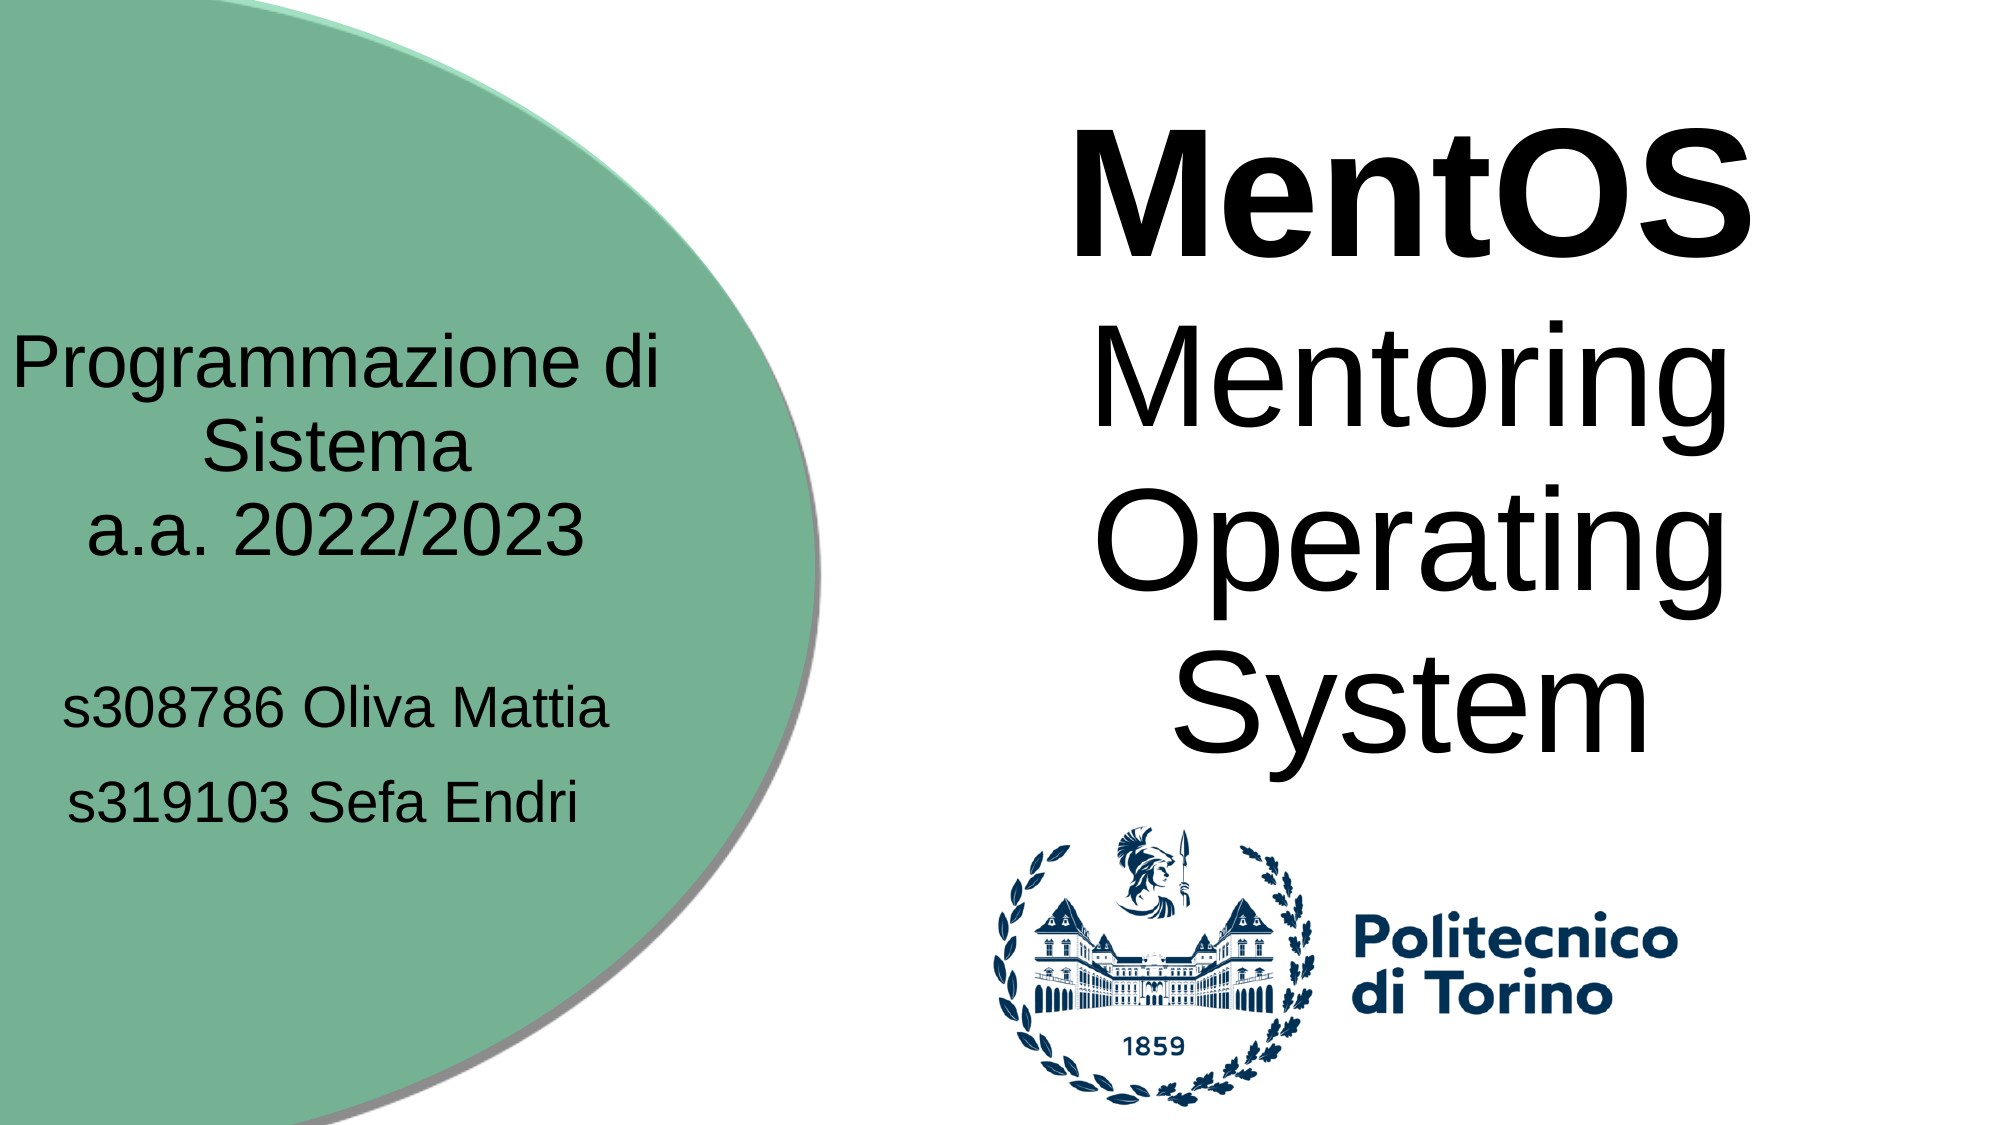

# MentOS Mentoring Operating System
Programmazione di Sistema
a.a. 2022/2023
s308786 Oliva Mattia
s319103 Sefa Endri